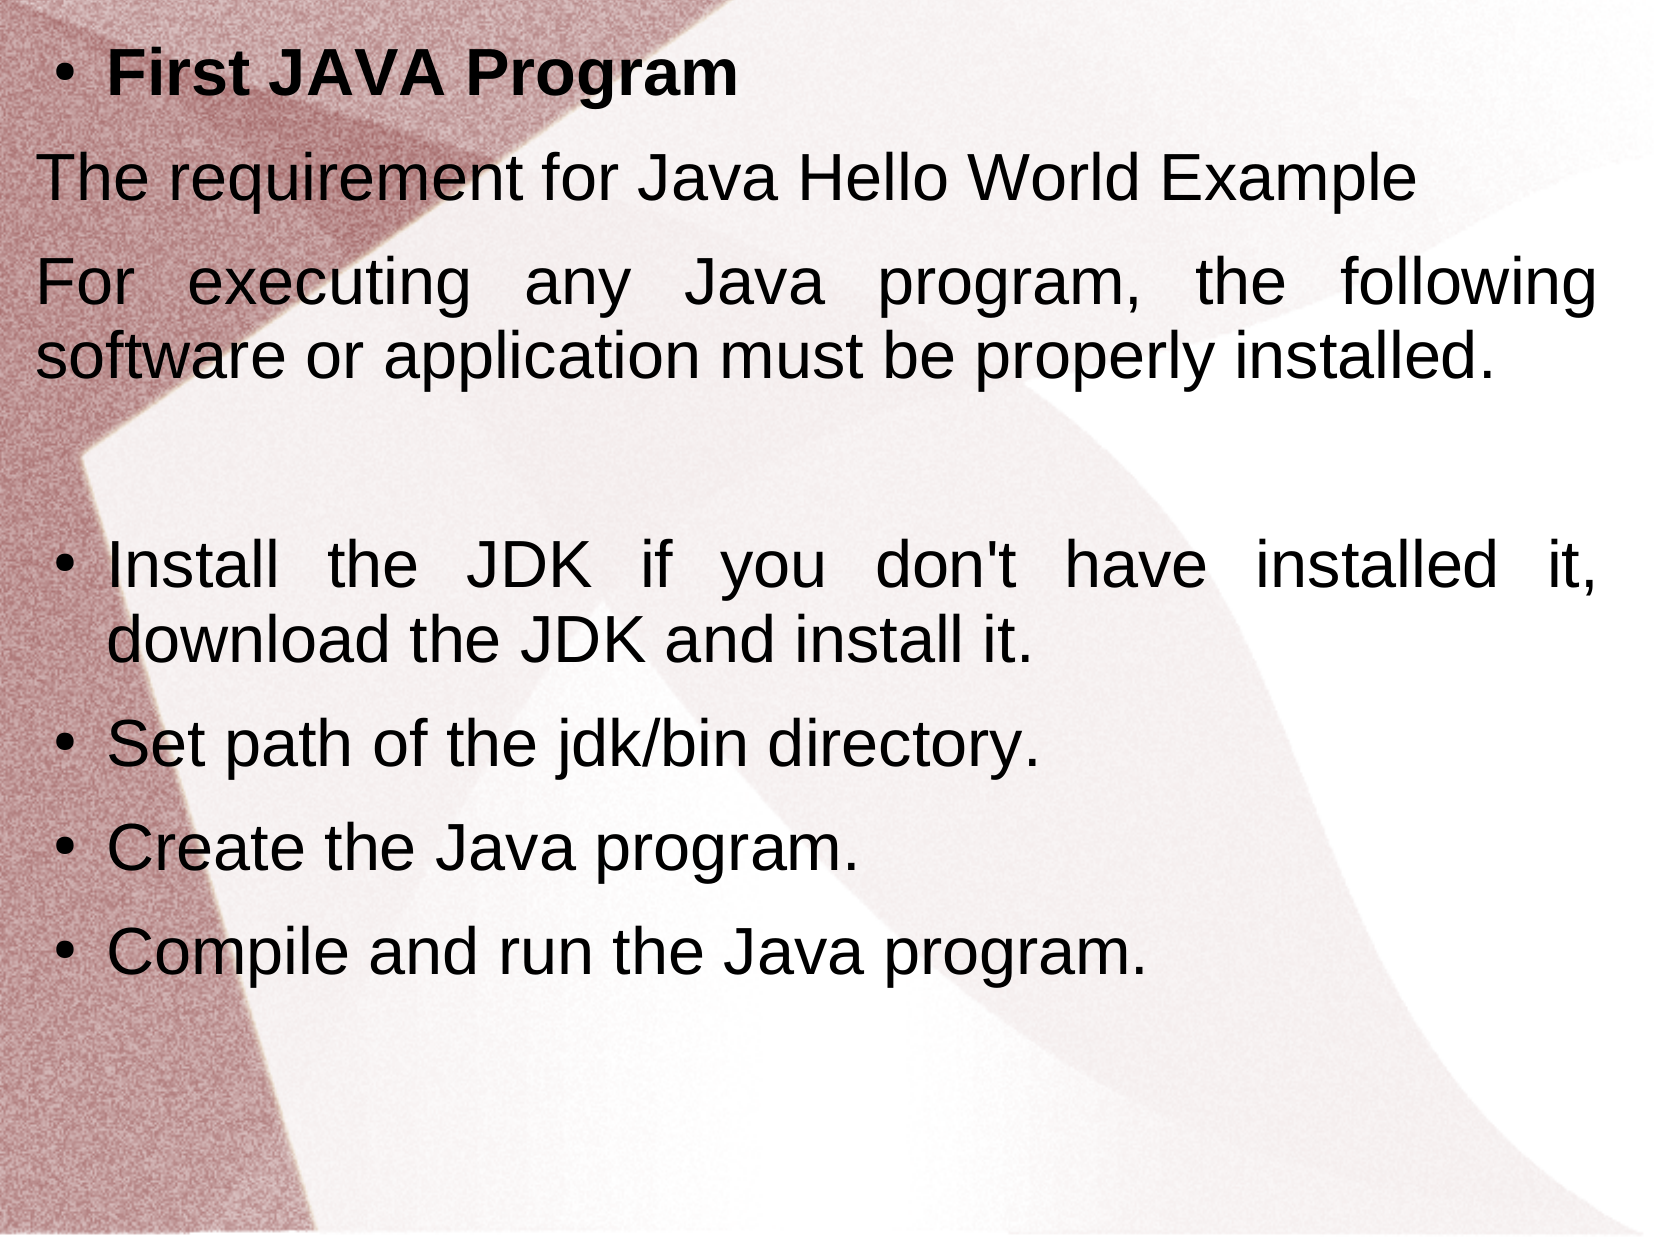

# First JAVA Program
The requirement for Java Hello World Example
For executing any Java program, the following software or application must be properly installed.
Install the JDK if you don't have installed it, download the JDK and install it.
Set path of the jdk/bin directory.
Create the Java program.
Compile and run the Java program.